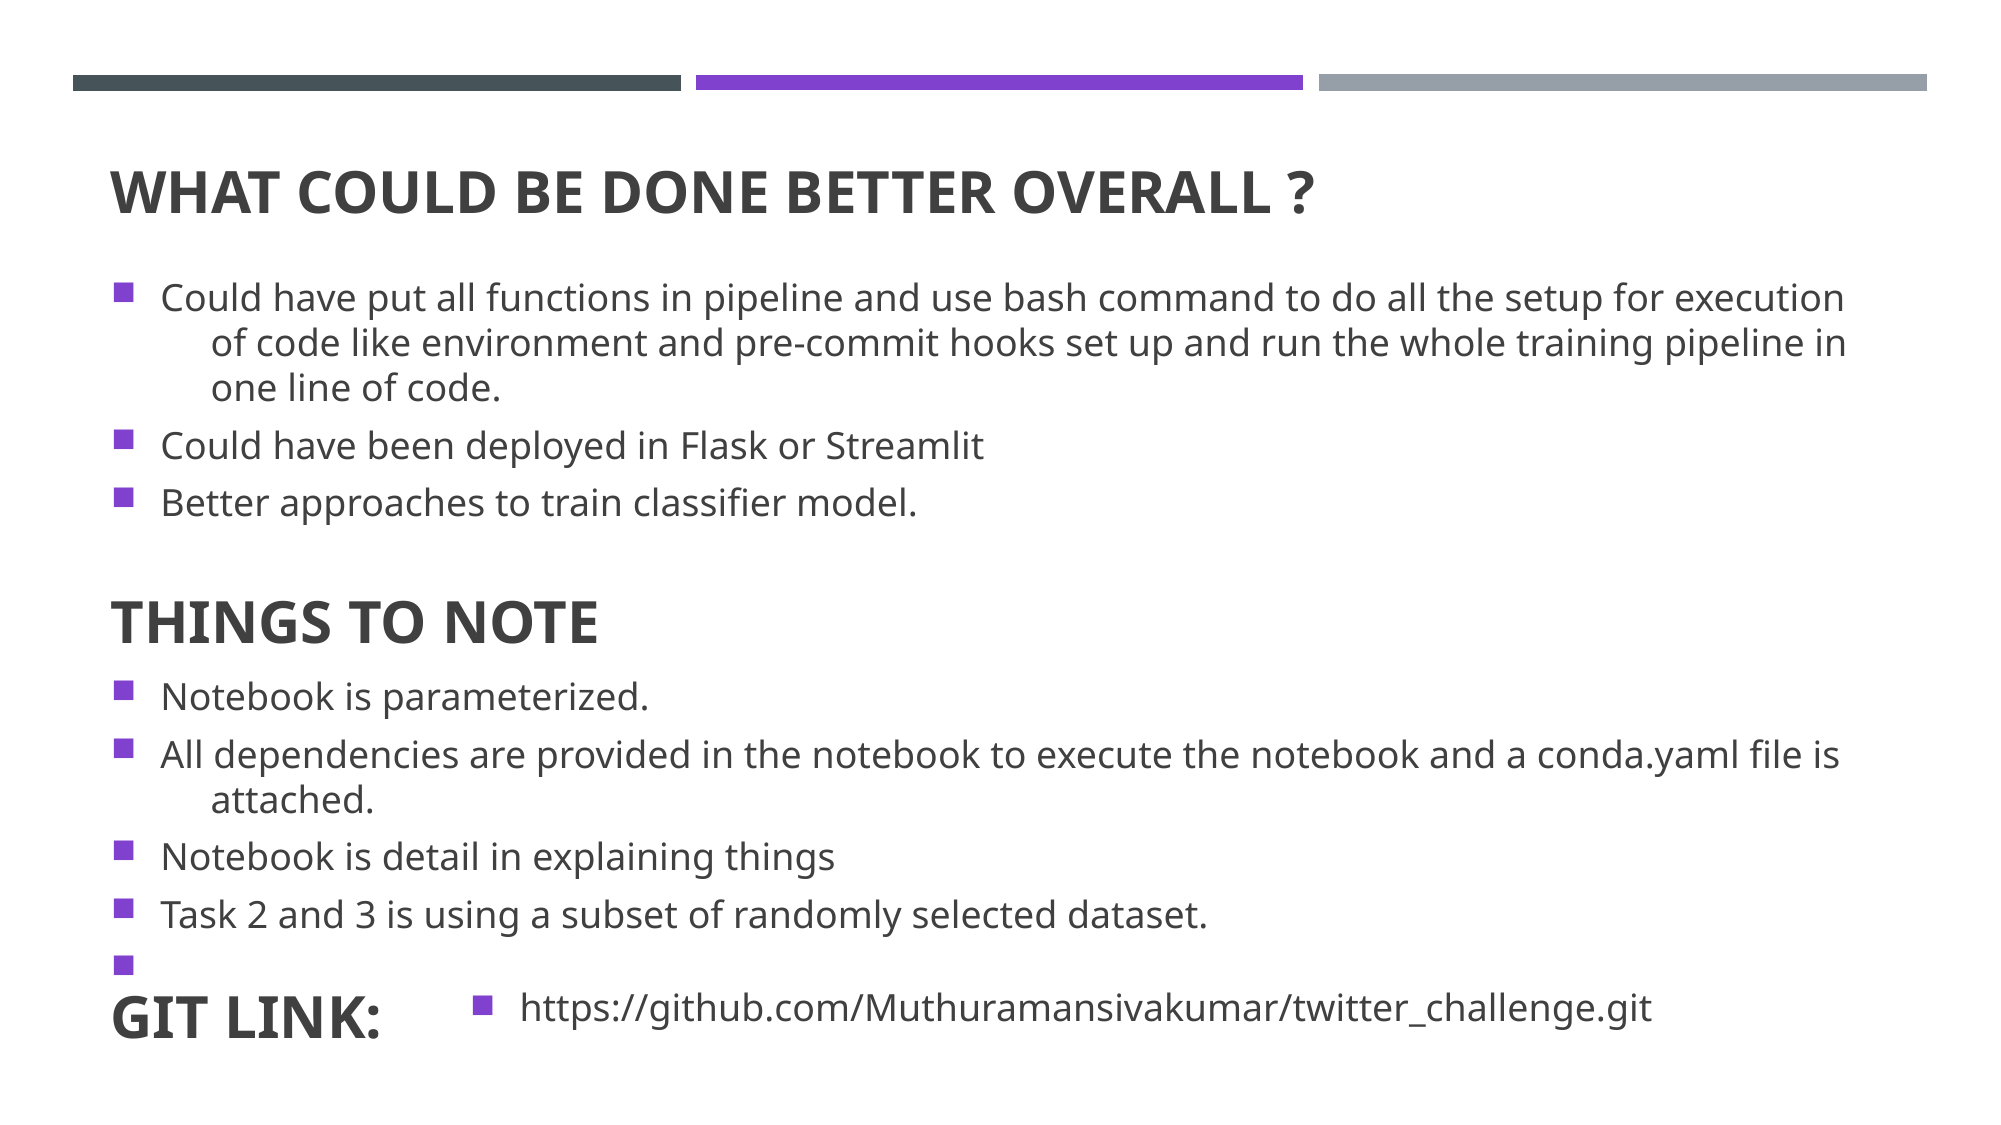

# What could be done better overall ?
Could have put all functions in pipeline and use bash command to do all the setup for execution of code like environment and pre-commit hooks set up and run the whole training pipeline in one line of code.
Could have been deployed in Flask or Streamlit
Better approaches to train classifier model.
Things to note
Notebook is parameterized.
All dependencies are provided in the notebook to execute the notebook and a conda.yaml file is attached.
Notebook is detail in explaining things
Task 2 and 3 is using a subset of randomly selected dataset.
GIT LINK:
https://github.com/Muthuramansivakumar/twitter_challenge.git